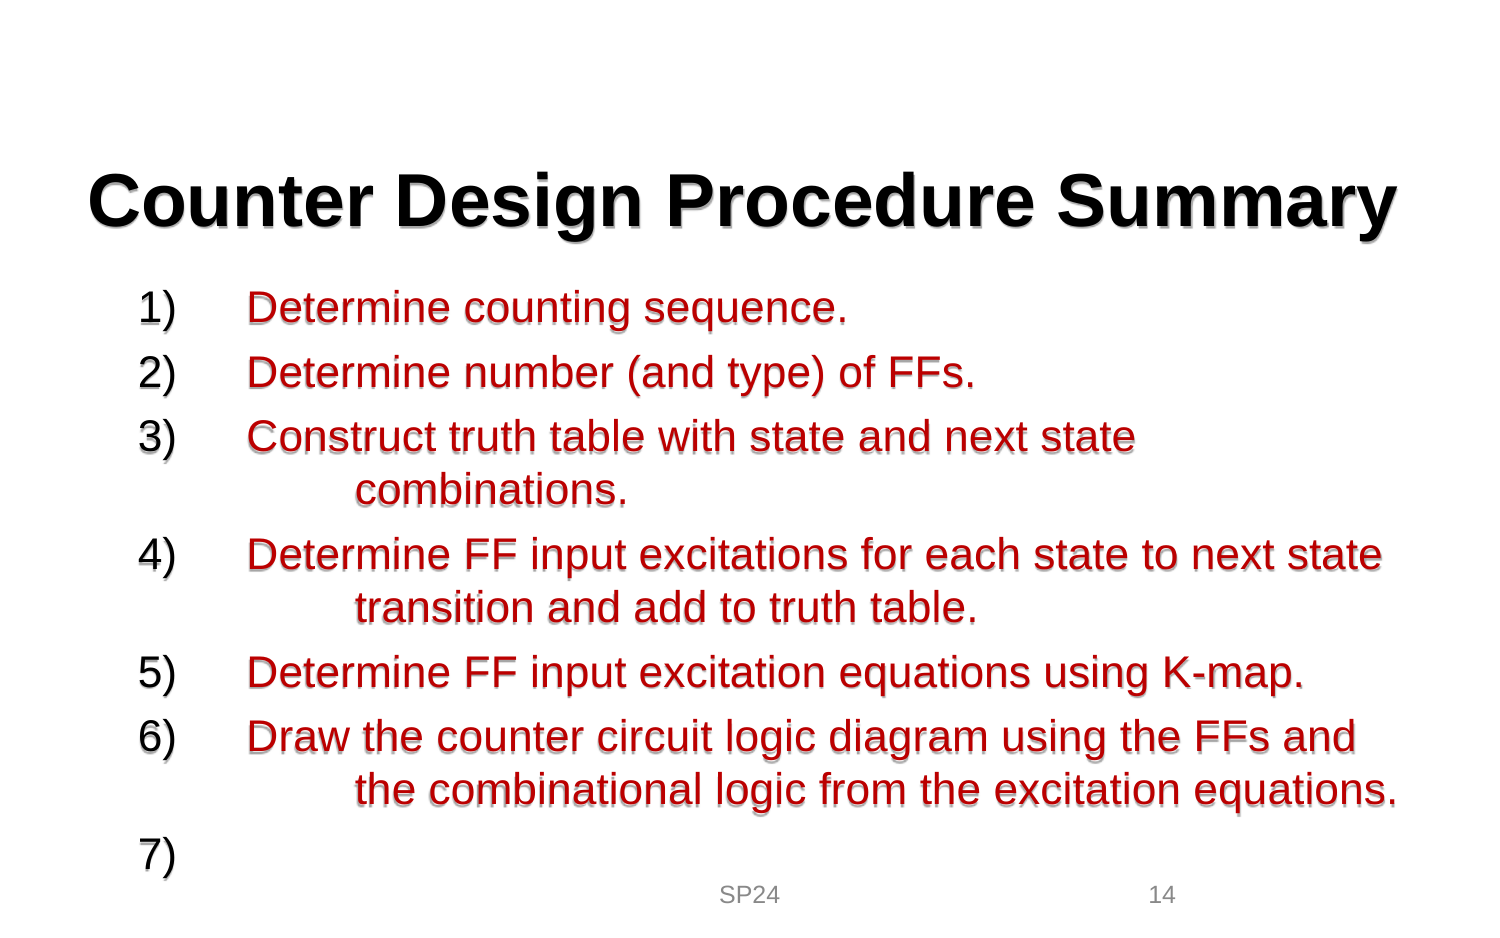

# Counter Design Procedure Summary
Determine counting sequence.
Determine number (and type) of FFs.
Construct truth table with state and next state combinations.
Determine FF input excitations for each state to next state transition and add to truth table.
Determine FF input excitation equations using K-map.
Draw the counter circuit logic diagram using the FFs and the combinational logic from the excitation equations.
SP24